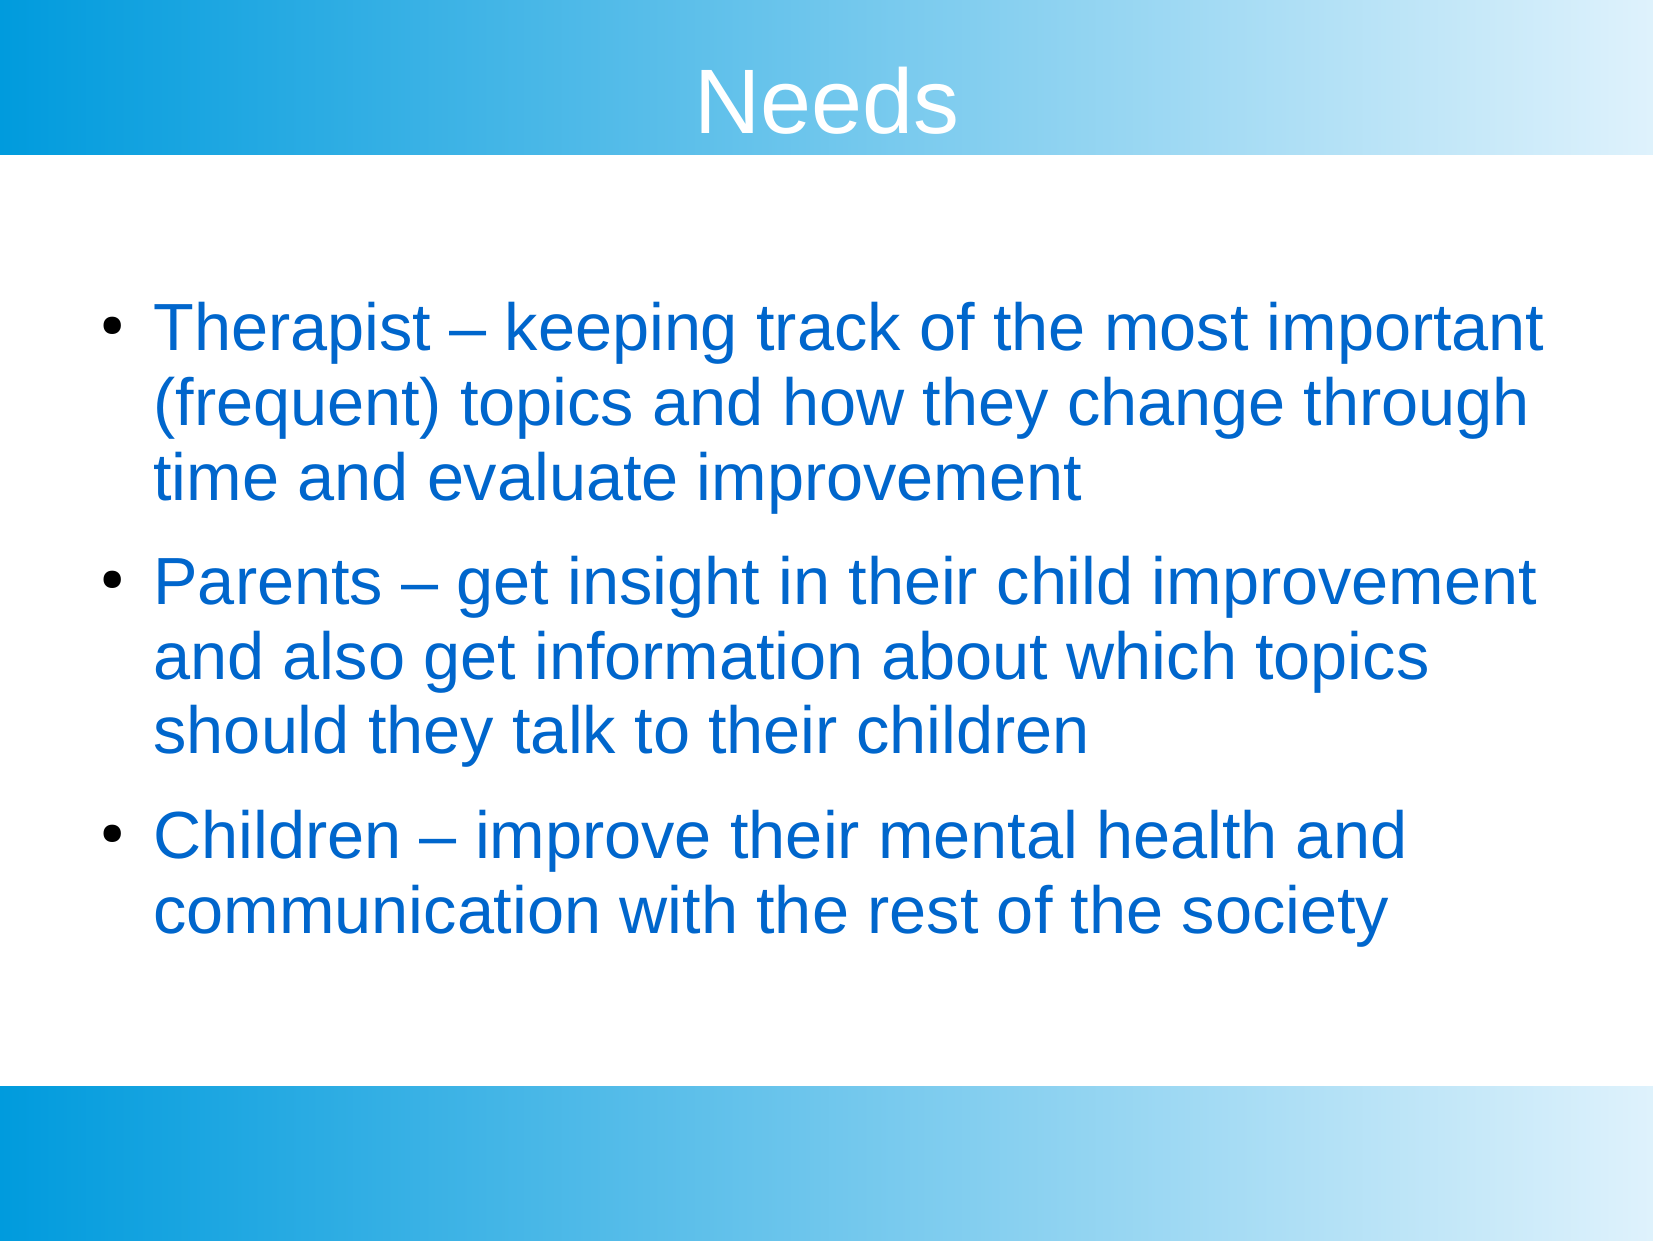

# Needs
Therapist – keeping track of the most important (frequent) topics and how they change through time and evaluate improvement
Parents – get insight in their child improvement and also get information about which topics should they talk to their children
Children – improve their mental health and communication with the rest of the society